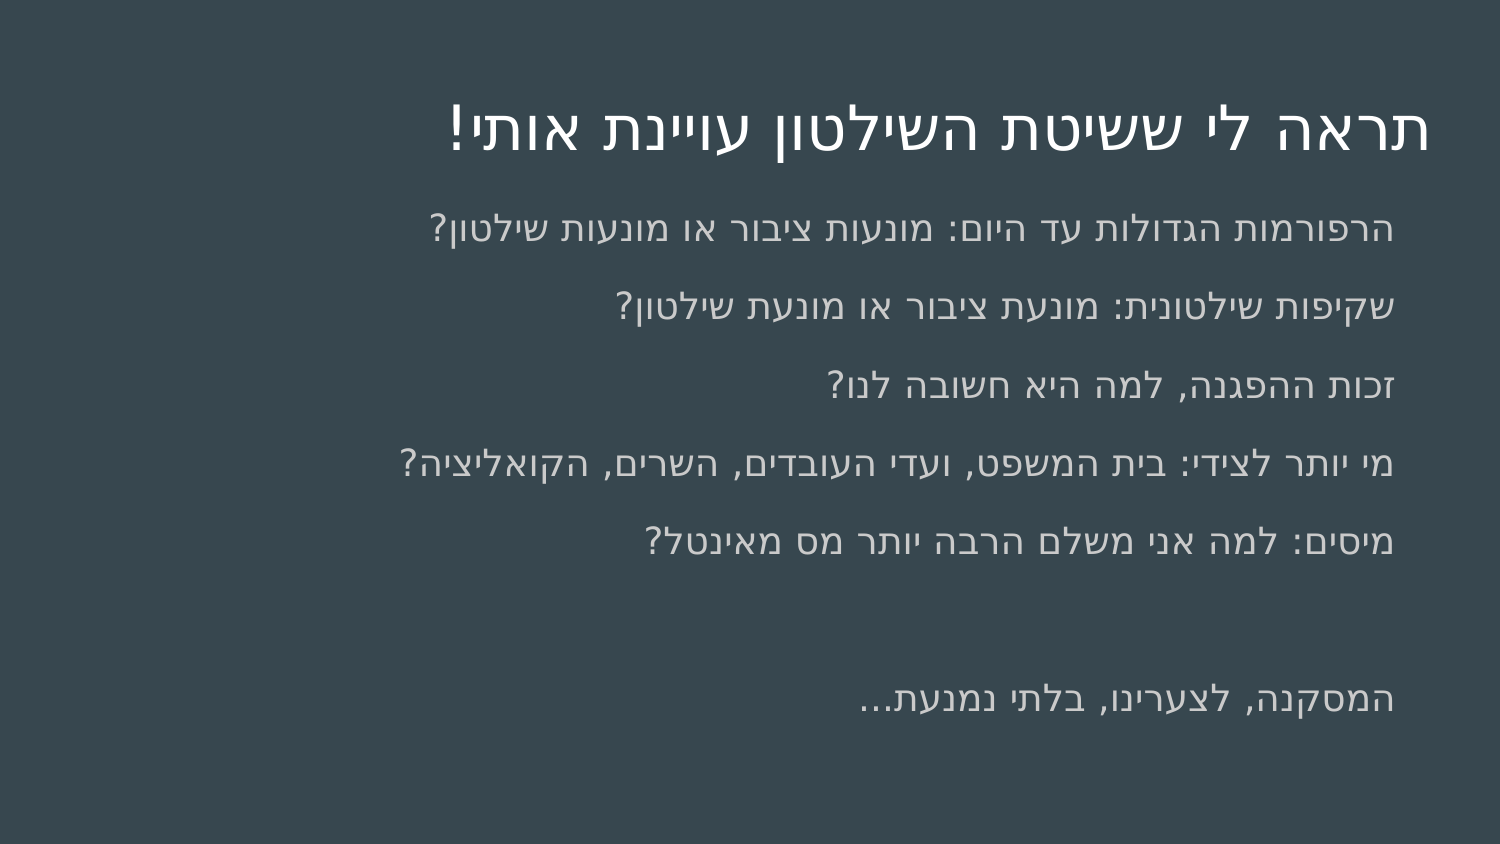

# תראה לי ששיטת השילטון עויינת אותי!
הרפורמות הגדולות עד היום: מונעות ציבור או מונעות שילטון?
שקיפות שילטונית: מונעת ציבור או מונעת שילטון?
זכות ההפגנה, למה היא חשובה לנו?
מי יותר לצידי: בית המשפט, ועדי העובדים, השרים, הקואליציה?
מיסים: למה אני משלם הרבה יותר מס מאינטל?
המסקנה, לצערינו, בלתי נמנעת...